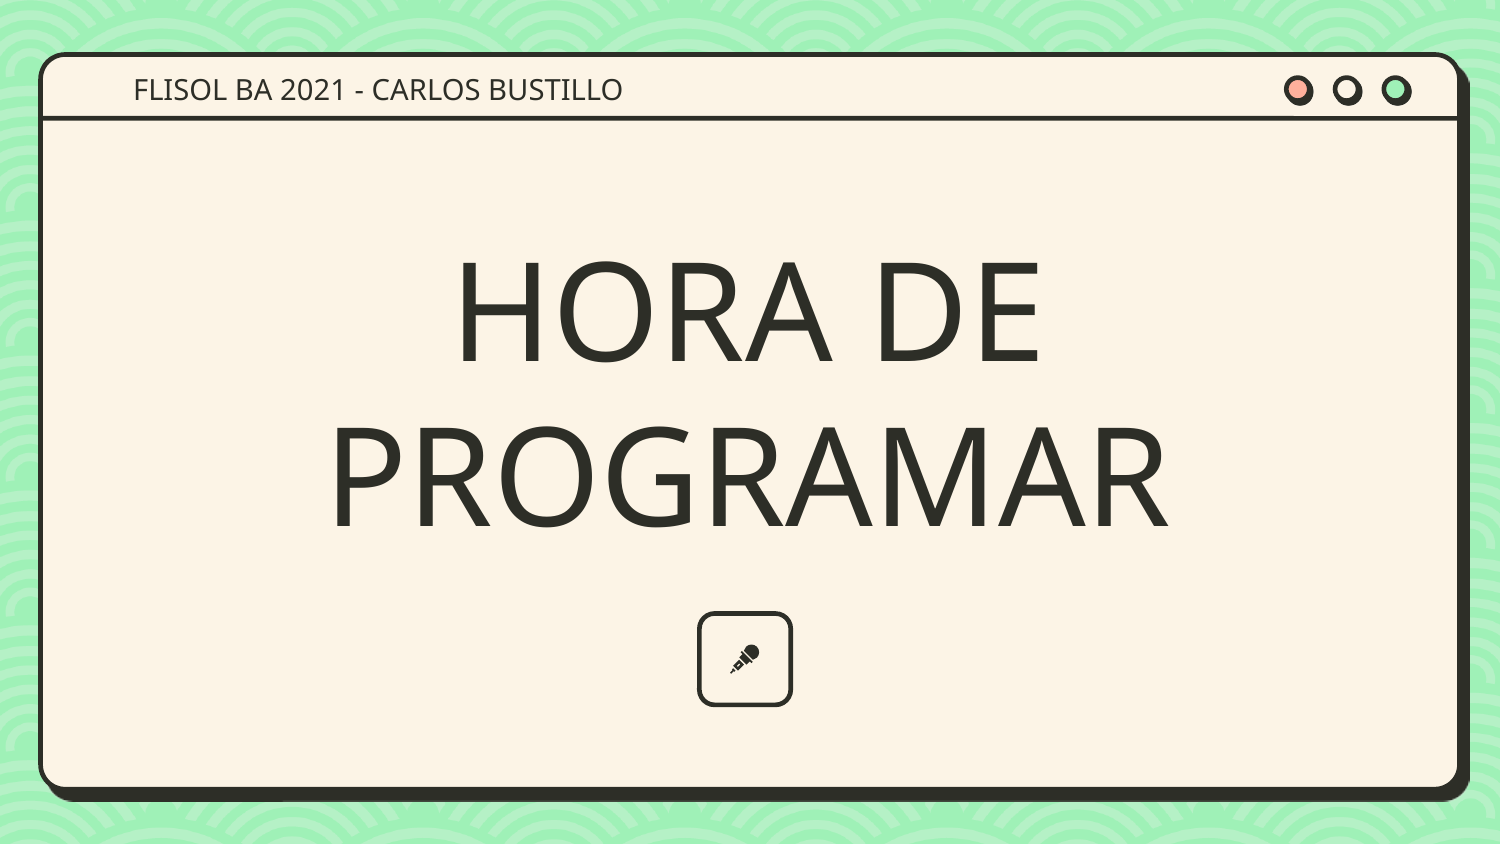

FLISOL BA 2021 - CARLOS BUSTILLO
# HORA DE PROGRAMAR